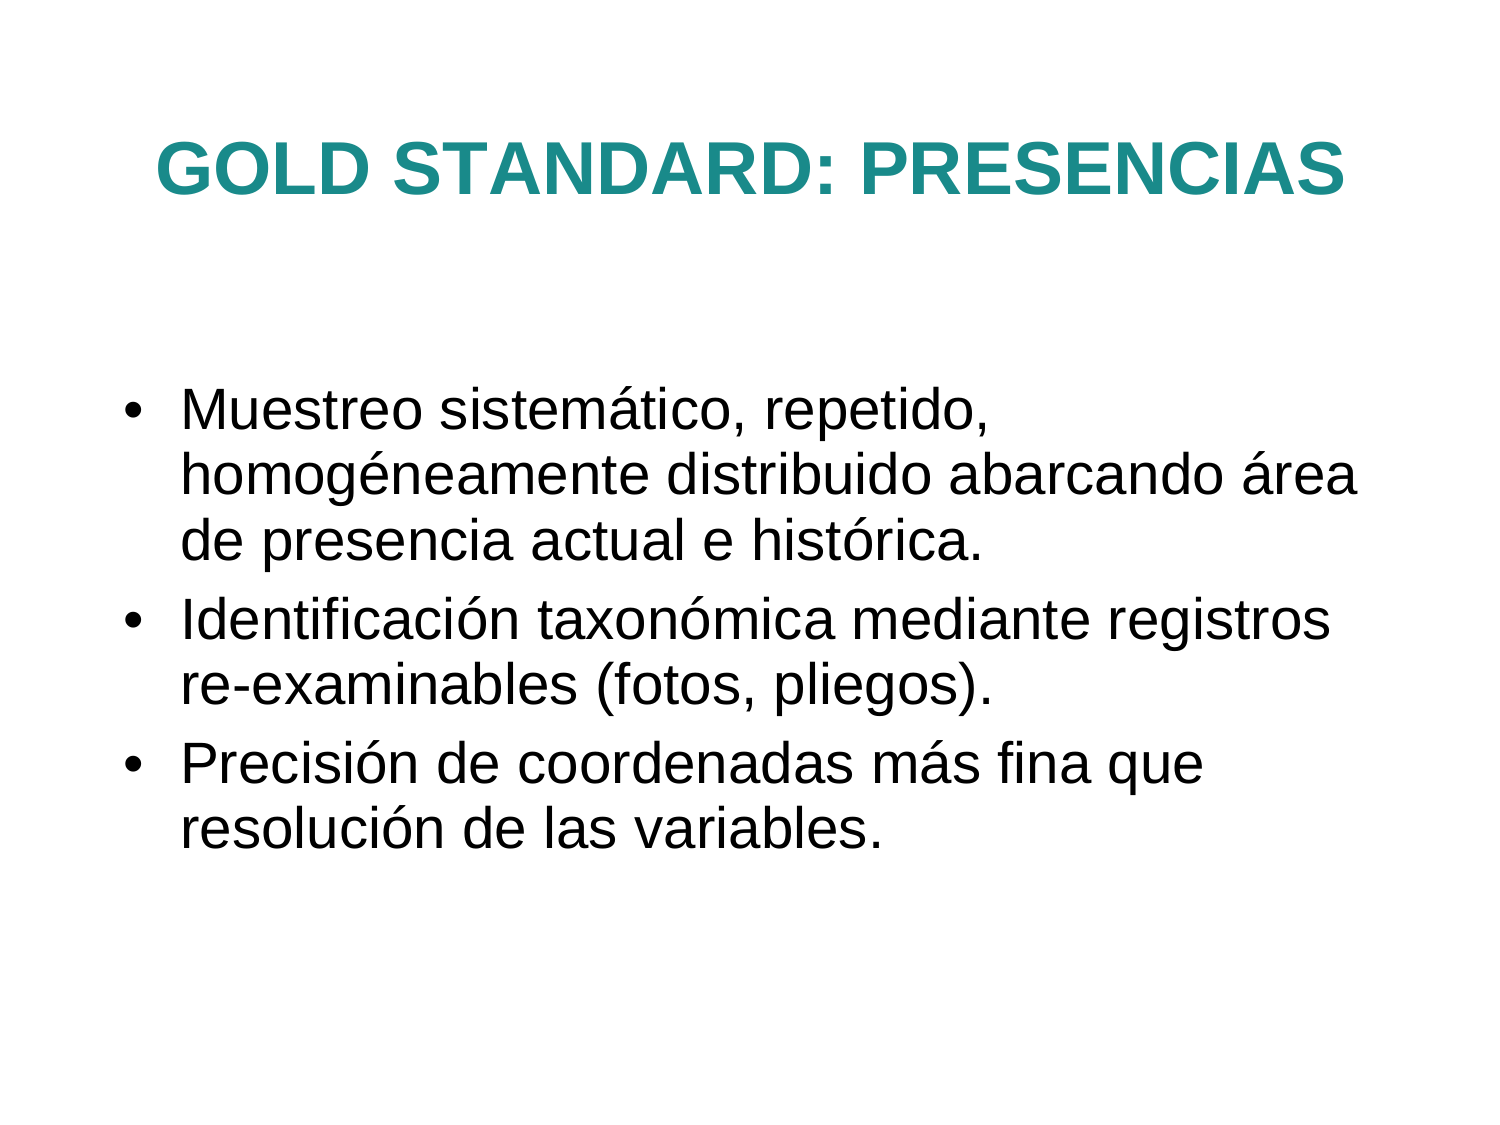

# GOLD STANDARD: PRESENCIAS
Muestreo sistemático, repetido, homogéneamente distribuido abarcando área de presencia actual e histórica.
Identificación taxonómica mediante registros re-examinables (fotos, pliegos).
Precisión de coordenadas más fina que resolución de las variables.